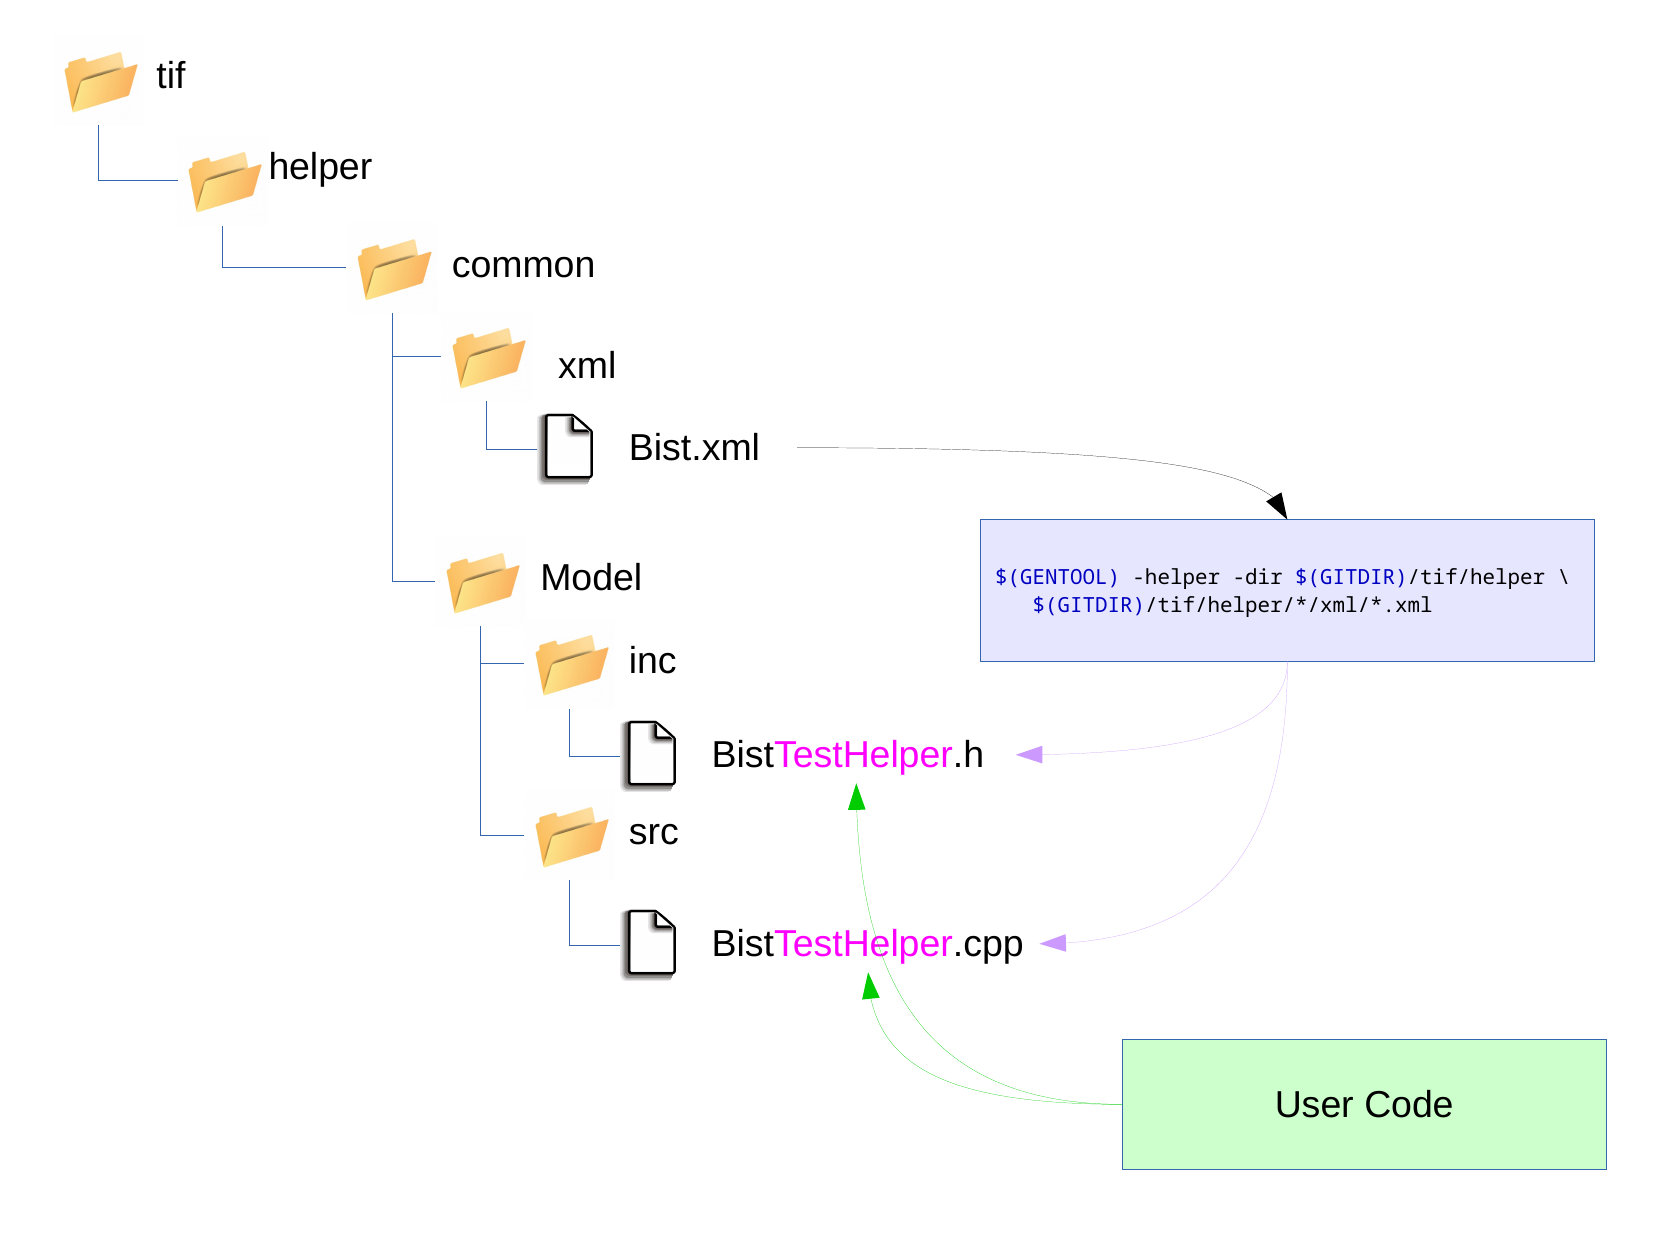

tif
helper
common
xml
Bist.xml
$(GENTOOL) -helper -dir $(GITDIR)/tif/helper \
 $(GITDIR)/tif/helper/*/xml/*.xml
Model
inc
BistTestHelper.h
src
BistTestHelper.cpp
User Code